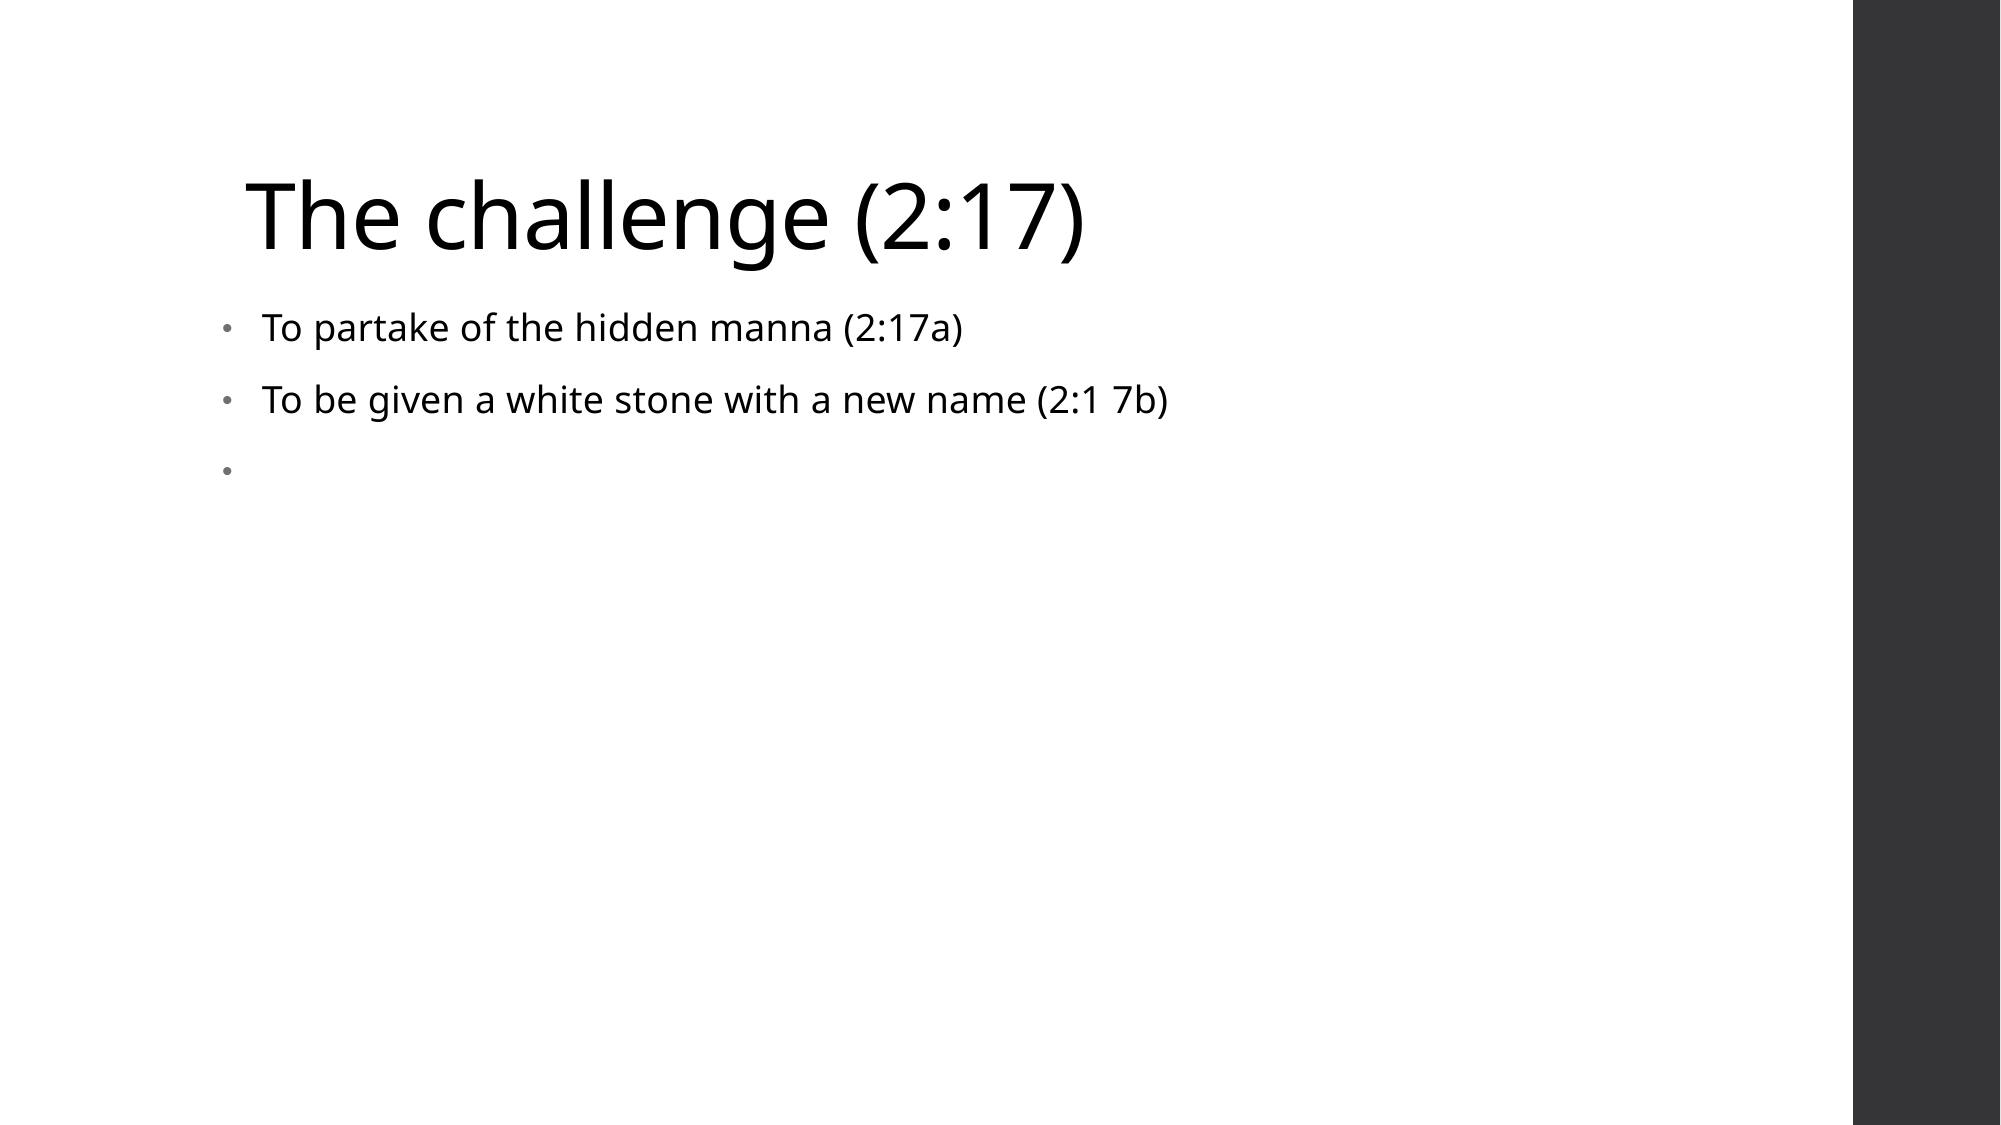

# The challenge (2:17)
 To partake of the hidden manna (2:17a)
 To be given a white stone with a new name (2:1 7b)